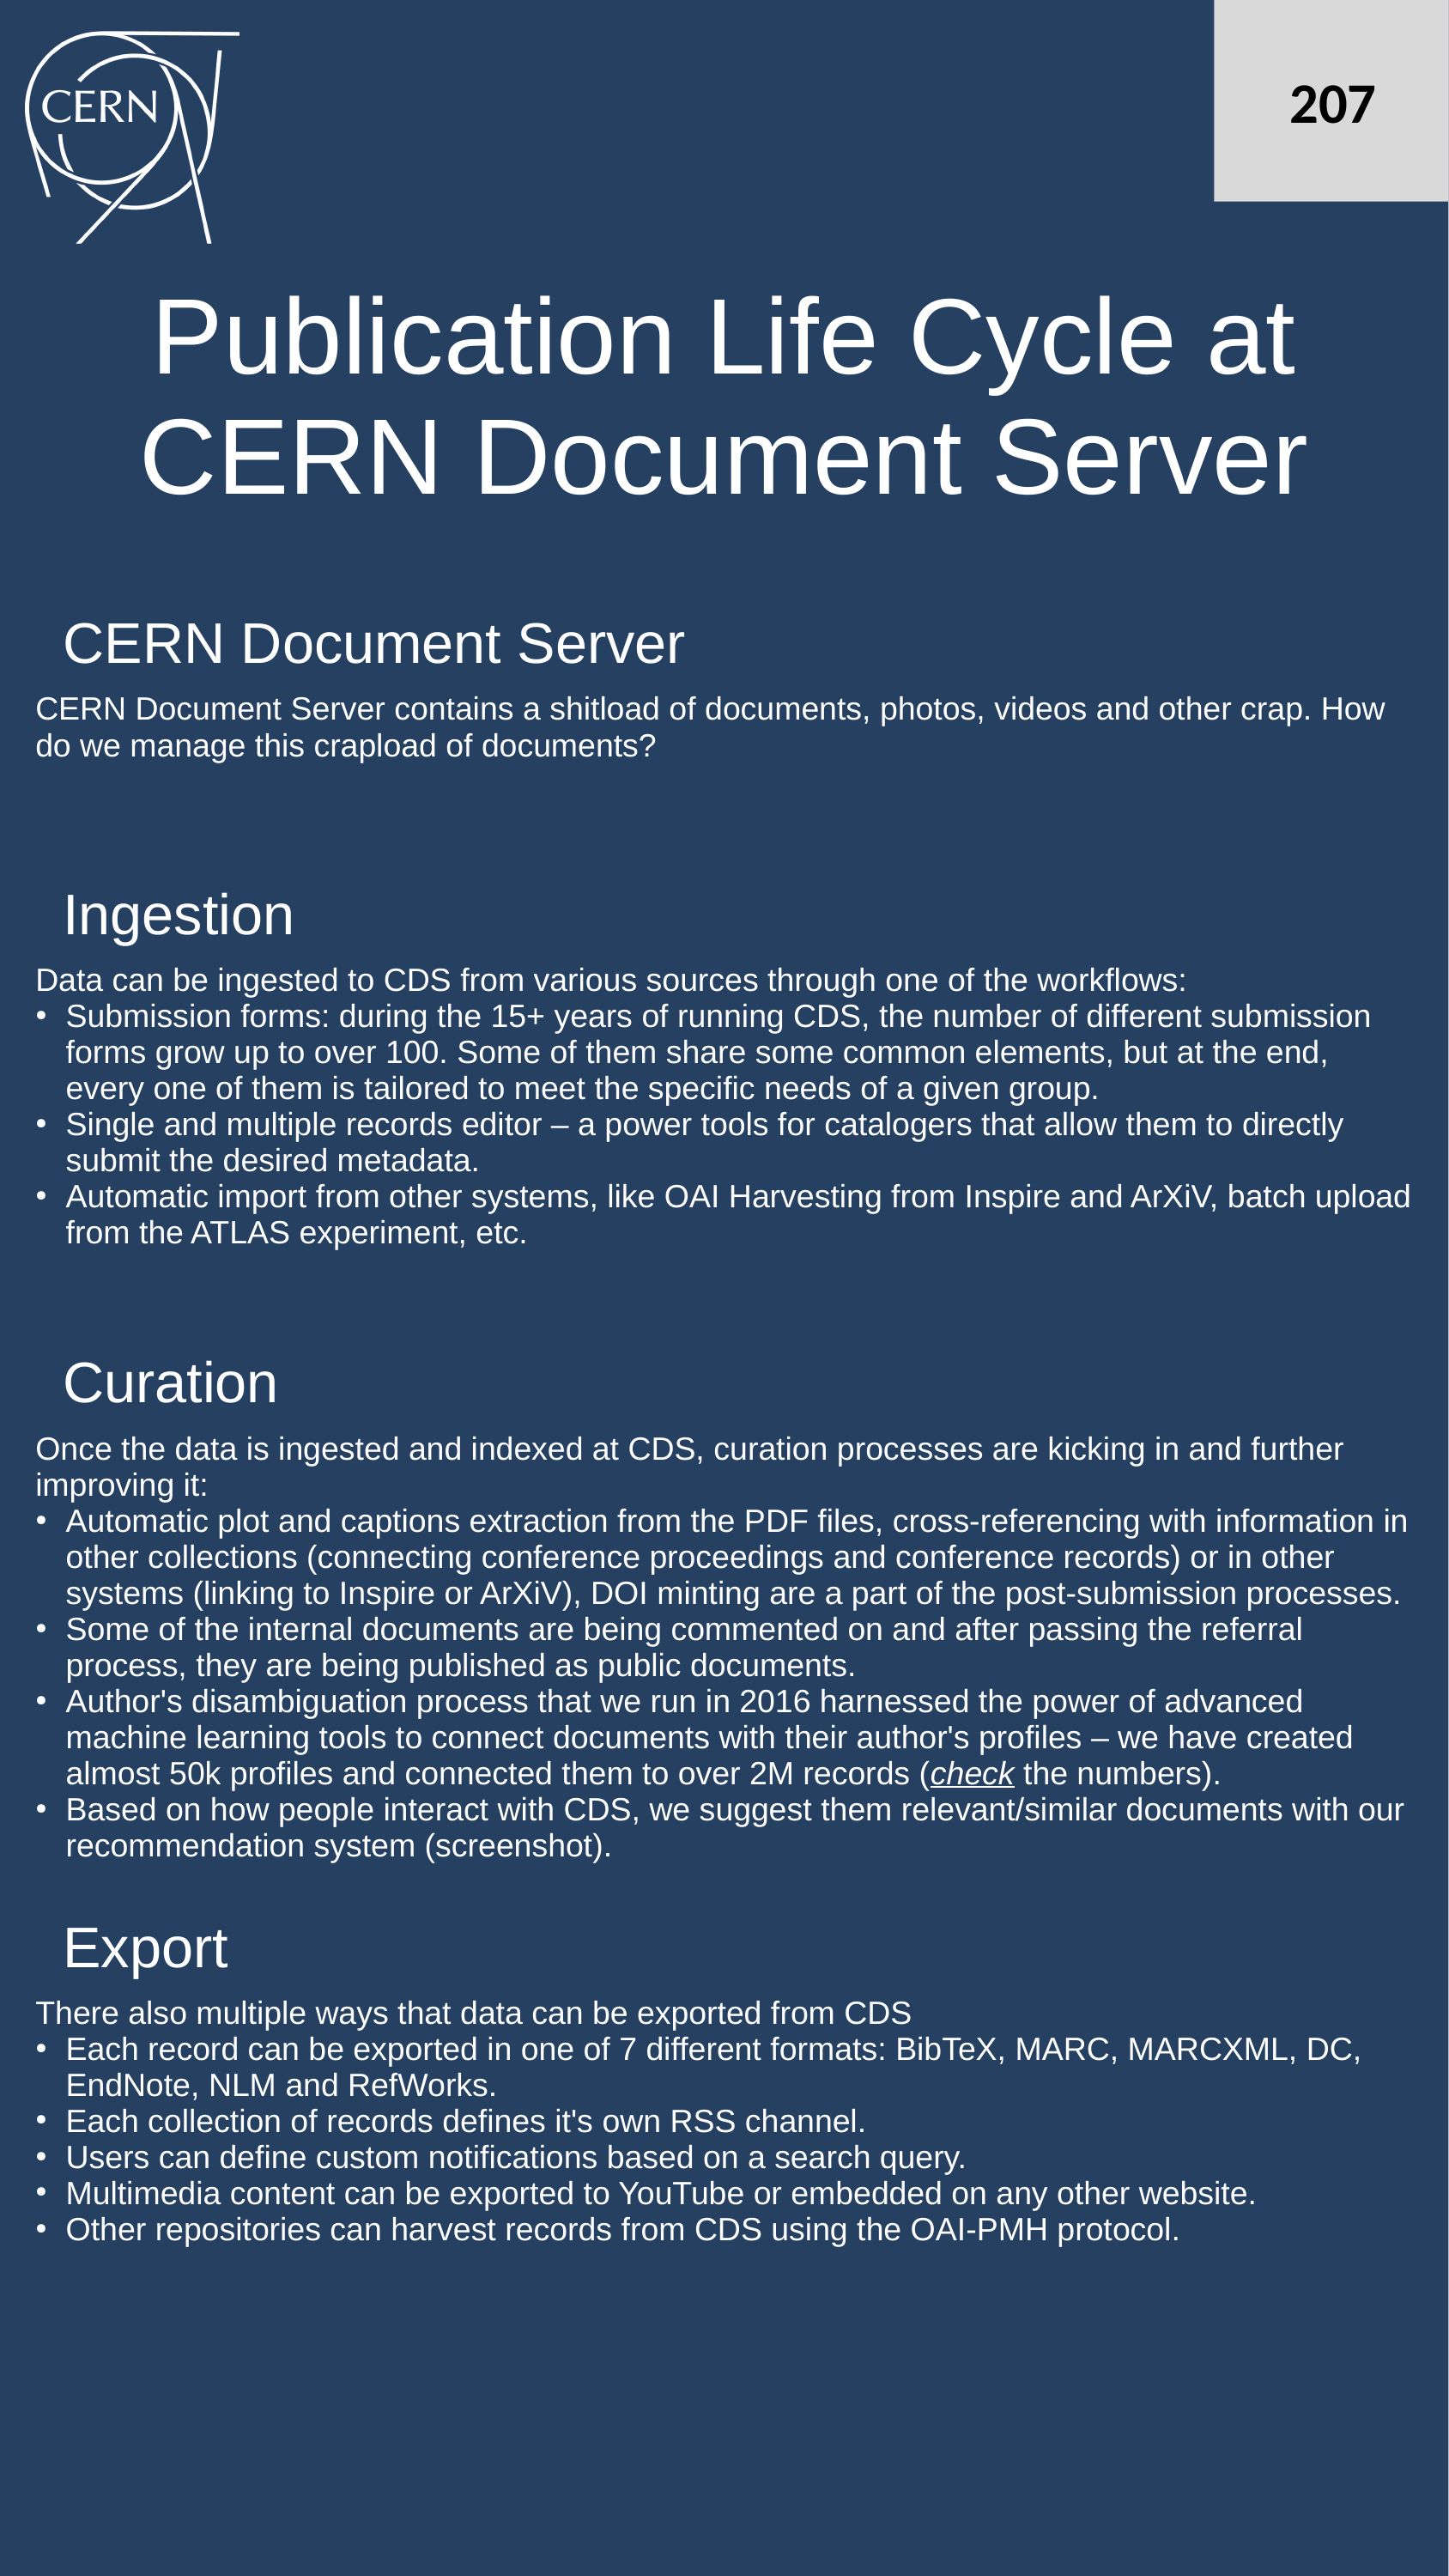

207
Publication Life Cycle at CERN Document Server
CERN Document Server
CERN Document Server contains a shitload of documents, photos, videos and other crap. How do we manage this crapload of documents?
Ingestion
Data can be ingested to CDS from various sources through one of the workflows:
Submission forms: during the 15+ years of running CDS, the number of different submission forms grow up to over 100. Some of them share some common elements, but at the end, every one of them is tailored to meet the specific needs of a given group.
Single and multiple records editor – a power tools for catalogers that allow them to directly submit the desired metadata.
Automatic import from other systems, like OAI Harvesting from Inspire and ArXiV, batch upload from the ATLAS experiment, etc.
Curation
Once the data is ingested and indexed at CDS, curation processes are kicking in and further improving it:
Automatic plot and captions extraction from the PDF files, cross-referencing with information in other collections (connecting conference proceedings and conference records) or in other systems (linking to Inspire or ArXiV), DOI minting are a part of the post-submission processes.
Some of the internal documents are being commented on and after passing the referral process, they are being published as public documents.
Author's disambiguation process that we run in 2016 harnessed the power of advanced machine learning tools to connect documents with their author's profiles – we have created almost 50k profiles and connected them to over 2M records (check the numbers).
Based on how people interact with CDS, we suggest them relevant/similar documents with our recommendation system (screenshot).
Export
There also multiple ways that data can be exported from CDS
Each record can be exported in one of 7 different formats: BibTeX, MARC, MARCXML, DC, EndNote, NLM and RefWorks.
Each collection of records defines it's own RSS channel.
Users can define custom notifications based on a search query.
Multimedia content can be exported to YouTube or embedded on any other website.
Other repositories can harvest records from CDS using the OAI-PMH protocol.